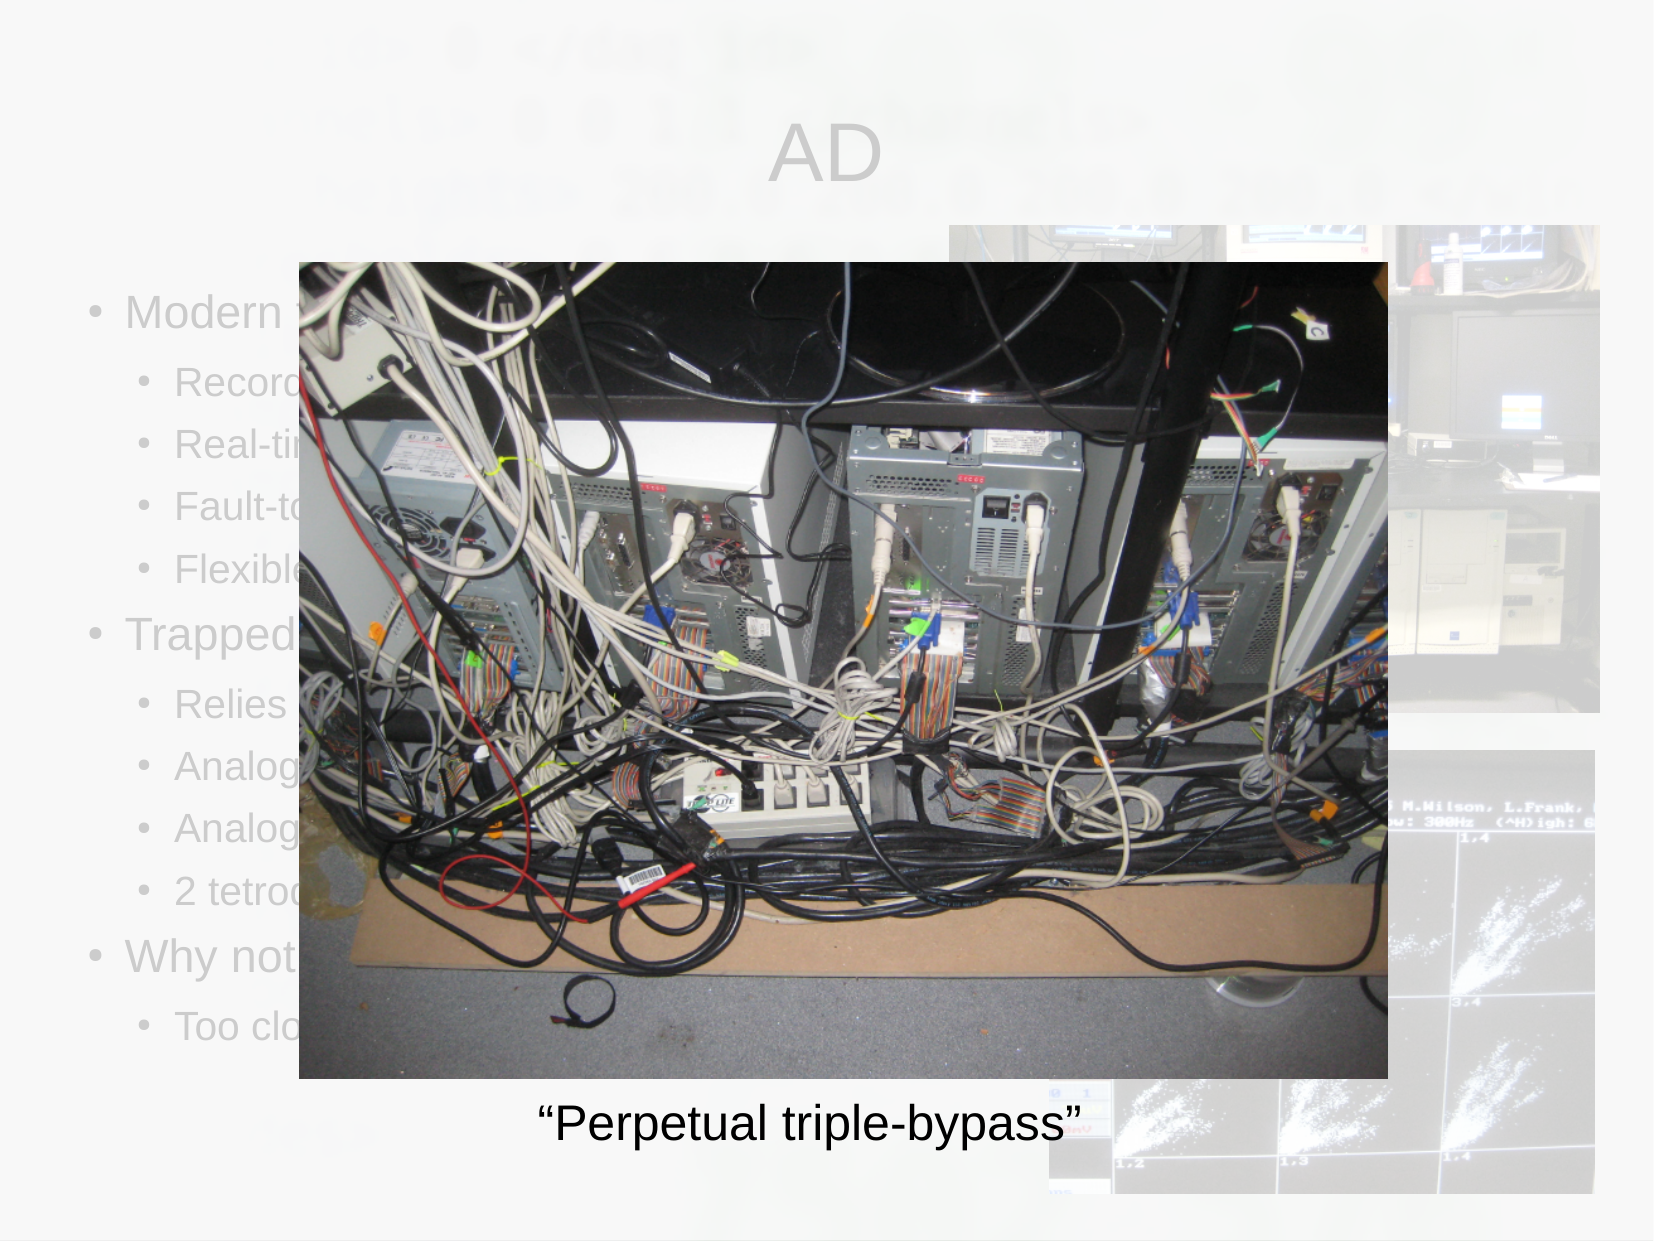

# AD
Modern tetrode ephys system
Record tetrodes, LFP, position in parallel
Real-time spike and LFP display
Fault-tolerant
Flexible differential recording
Trapped in old man's body
Relies on DOS, Pentium, < 2Gb disks
Analog position tracking
Analog neuralynx amps
2 tetrodes / computer
Why not buy commercial replacement?
Too closed-down, no control
“Perpetual triple-bypass”